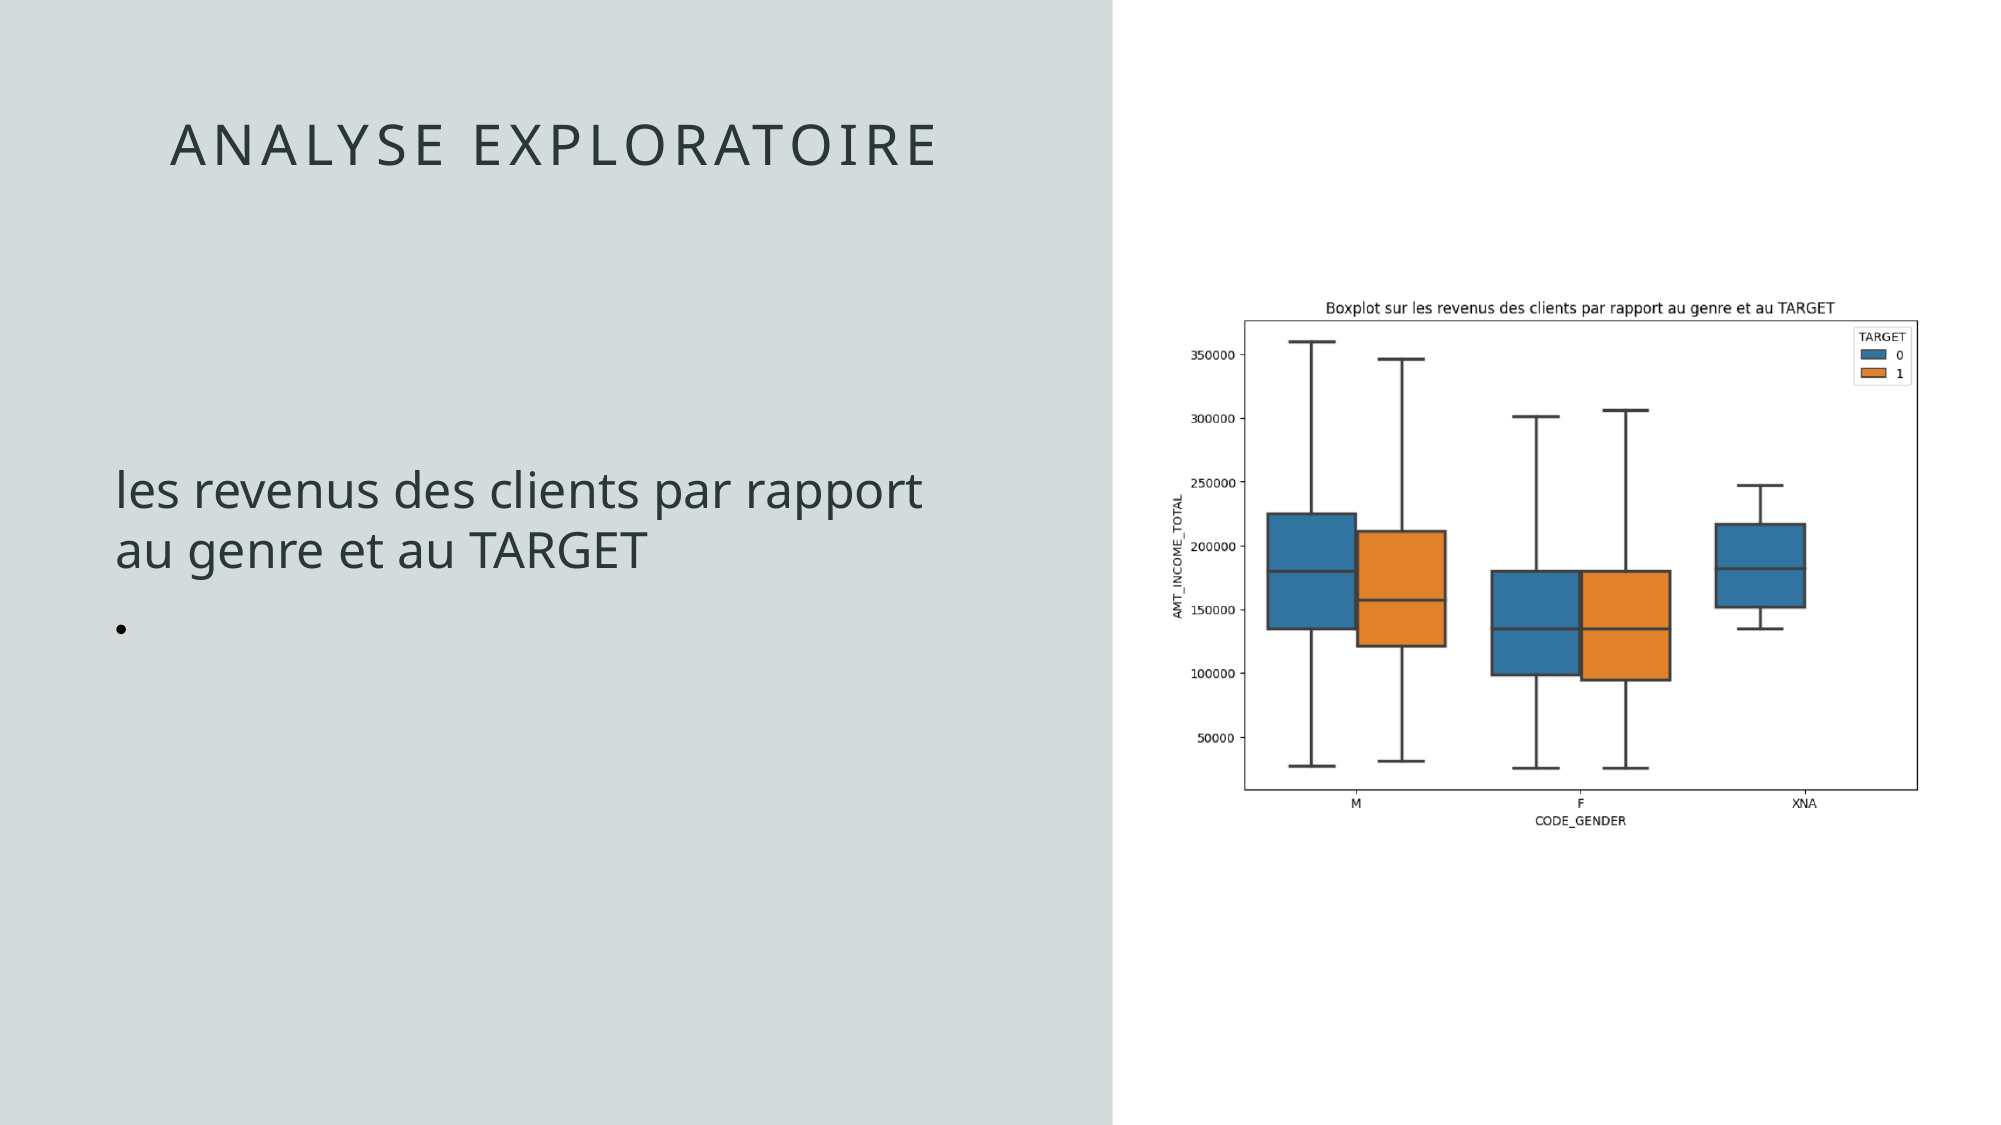

# Analyse exploratoire
les revenus des clients par rapport au genre et au TARGET